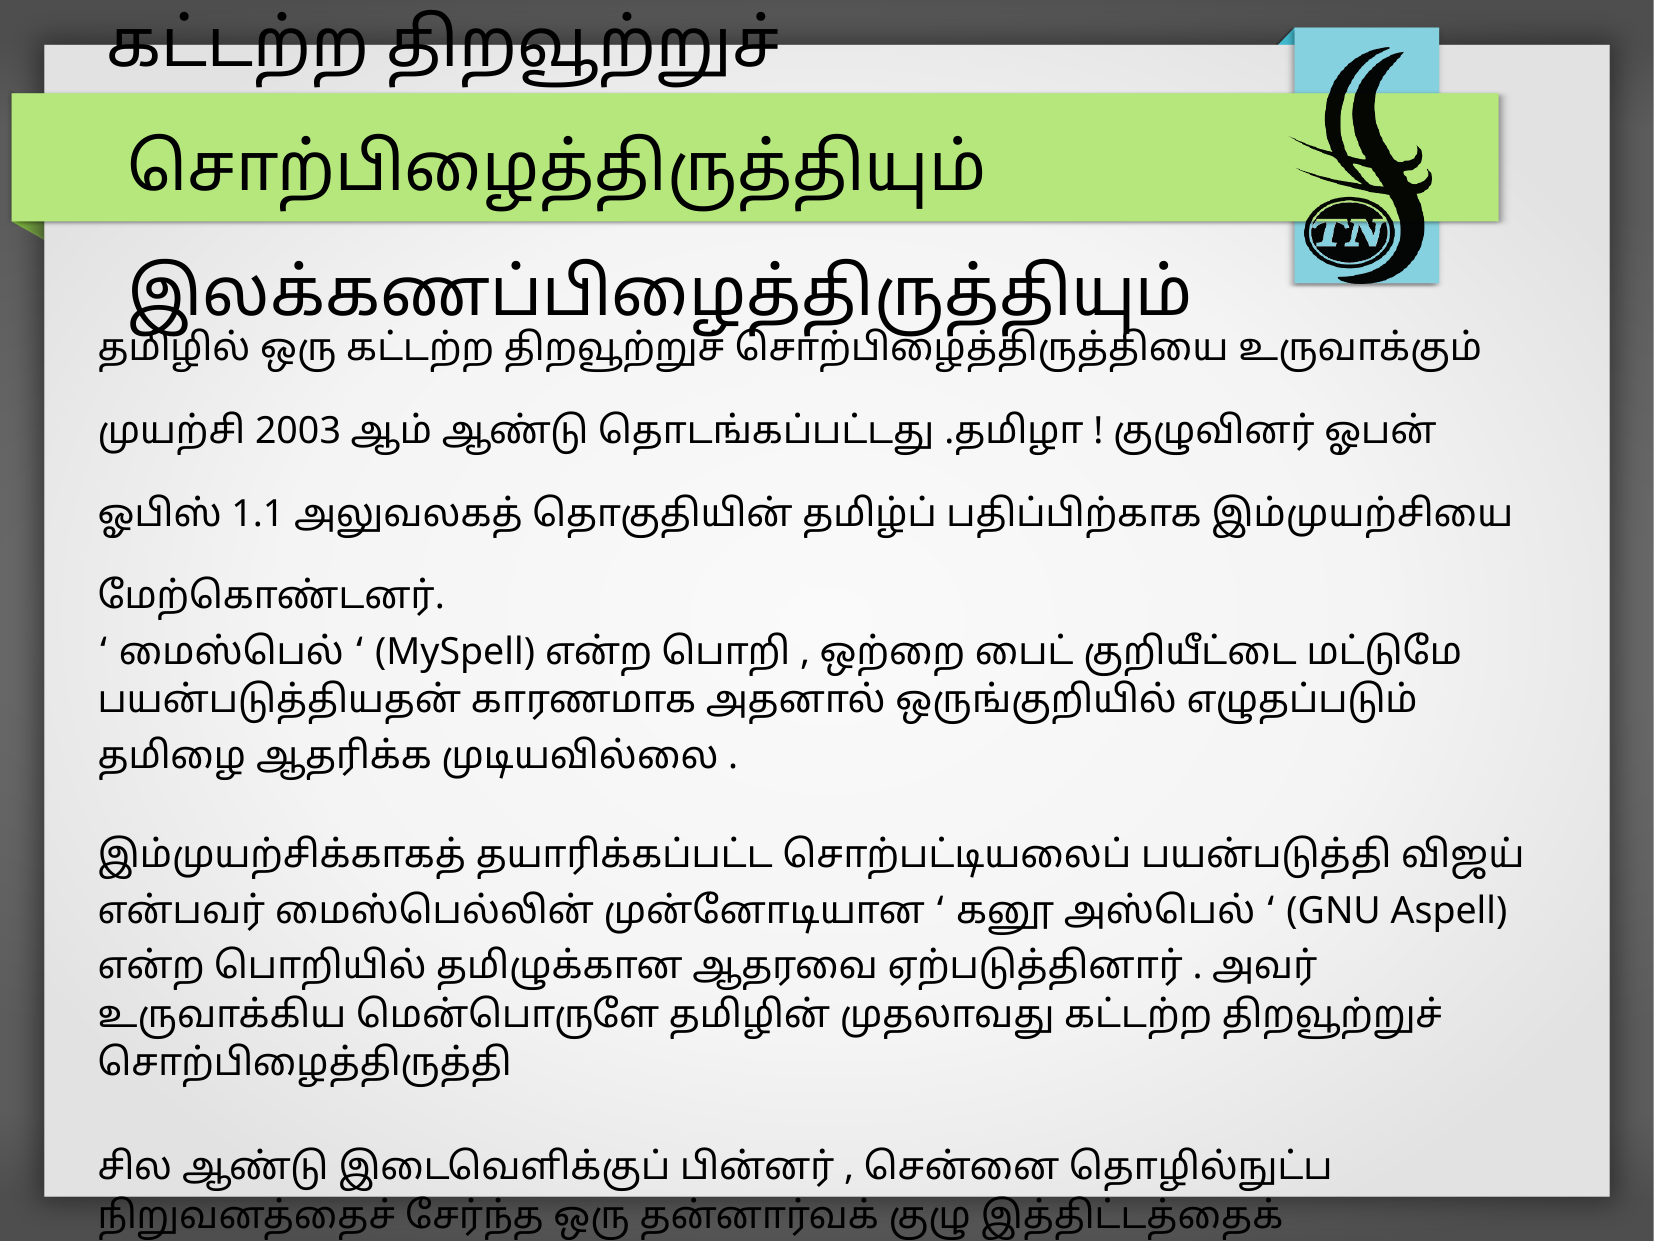

# கட்டற்ற திறவூற்றுச் சொற்பிழைத்திருத்தியும் இலக்கணப்பிழைத்திருத்தியும்
தமிழில் ஒரு கட்டற்ற திறவூற்றுச் சொற்பிழைத்திருத்தியை உருவாக்கும் முயற்சி 2003 ஆம் ஆண்டு தொடங்கப்பட்டது .தமிழா ! குழுவினர் ஓபன் ஓபிஸ் 1.1 அலுவலகத் தொகுதியின் தமிழ்ப் பதிப்பிற்காக இம்முயற்சியை மேற்கொண்டனர்.
‘ மைஸ்பெல் ‘ (MySpell) என்ற பொறி , ஒற்றை பைட் குறியீட்டை மட்டுமே பயன்படுத்தியதன் காரணமாக அதனால் ஒருங்குறியில் எழுதப்படும் தமிழை ஆதரிக்க முடியவில்லை .
இம்முயற்சிக்காகத் தயாரிக்கப்பட்ட சொற்பட்டியலைப் பயன்படுத்தி விஜய் என்பவர் மைஸ்பெல்லின் முன்னோடியான ‘ கனூ அஸ்பெல் ‘ (GNU Aspell) என்ற பொறியில் தமிழுக்கான ஆதரவை ஏற்படுத்தினார் . அவர் உருவாக்கிய மென்பொருளே தமிழின் முதலாவது கட்டற்ற திறவூற்றுச் சொற்பிழைத்திருத்தி
சில ஆண்டு இடைவெளிக்குப் பின்னர் , சென்னை தொழில்நுட்ப நிறுவனத்தைச் சேர்ந்த ஒரு தன்னார்வக் குழு இத்திட்டத்தைக் கையிலெடுத்து , தமிழ் பேரகராதியில் உள்ள ஒரு இலட்சத்திற்கும் மேற்பட்ட சொற்களைக் கனூ அஸ்பெல் பொறியில் சேர்த்தது
முந்தைய வெளியீடுகள் சொல் அகராதியை மட்டுமே பயன்படுத்தி சொற்பிழைகளைக் கண்டுபிடித்தன . ஹன்ஸ்பெல் சொற்பிழைத்திருத்தியோ சொற்களுடன் ஒட்டுகளை முன்னும் பின்னும் சேர்க்கும் விதிகளையும் கொண்டிருந்தது . அடிக்கடி தவறாக எழுதப்படும் சொற்களுக்கான மாற்று சொற்பட்டியலும் இத்திருத்தியில் இருந்தது .
புகை வருவது ஏன் ?:
இவ்விதி ‘ செய்வது ‘, ‘ கொடுப்பது ‘ போன்ற சொற்களின் பின் ‘ ஏன் ‘ என்ற சொல் வந்து , அச்சொற்றொடர் ஒரு கேள்விக்குறிகொண்டு முடிகிறதா எனப் பார்க்கிறது . அவ்வாறு வந்தால் , இவ்விரண்டு சொற்களையும் சேர்த்து எழுத வேண்டும் . அதனைச் செய்யும் வழிமுறை விதியின் <suggestion> மற்றும் </suggestion> என்ற குறியீடுகளுக்கு இடையில் கொடுக்கப்பட்டுள்ளது . இதன்படி , ‘ வருவது ஏன் ‘ என்ற சொற்றொடரை ‘ வருவதேன் ‘ என்ற சொல்லாக மாற்ற லேங்குவேஜ் டூல் பரிந்துரைக்கிறது .
http://www.kaniyam.com/spellchecker-and-grammar-checker-for-tamil/
நன்றி : சி . ம . இளந்தமிழ் & வே . இளஞ்செழியன், மலேசியா